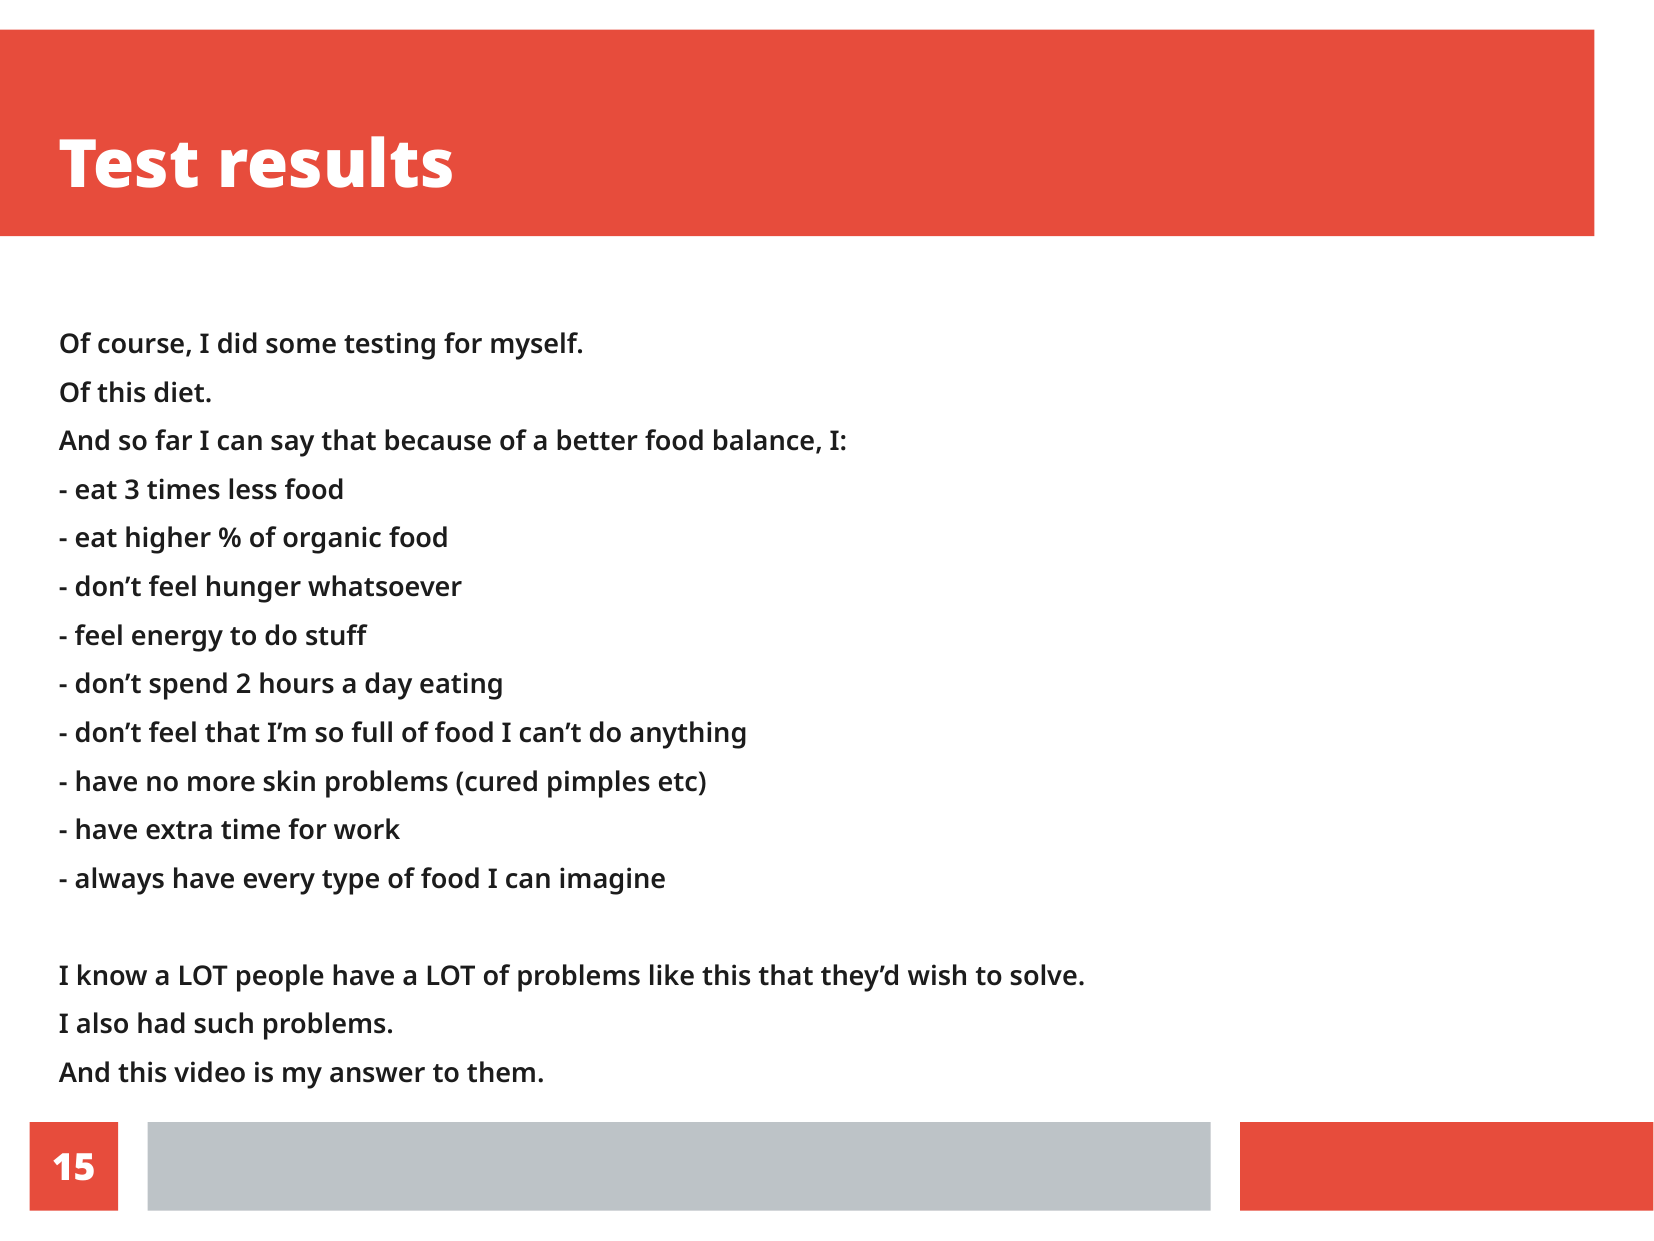

# Test results
Of course, I did some testing for myself.
Of this diet.
And so far I can say that because of a better food balance, I:
- eat 3 times less food
- eat higher % of organic food
- don’t feel hunger whatsoever
- feel energy to do stuff
- don’t spend 2 hours a day eating
- don’t feel that I’m so full of food I can’t do anything
- have no more skin problems (cured pimples etc)
- have extra time for work
- always have every type of food I can imagine
I know a LOT people have a LOT of problems like this that they’d wish to solve.
I also had such problems.
And this video is my answer to them.
15